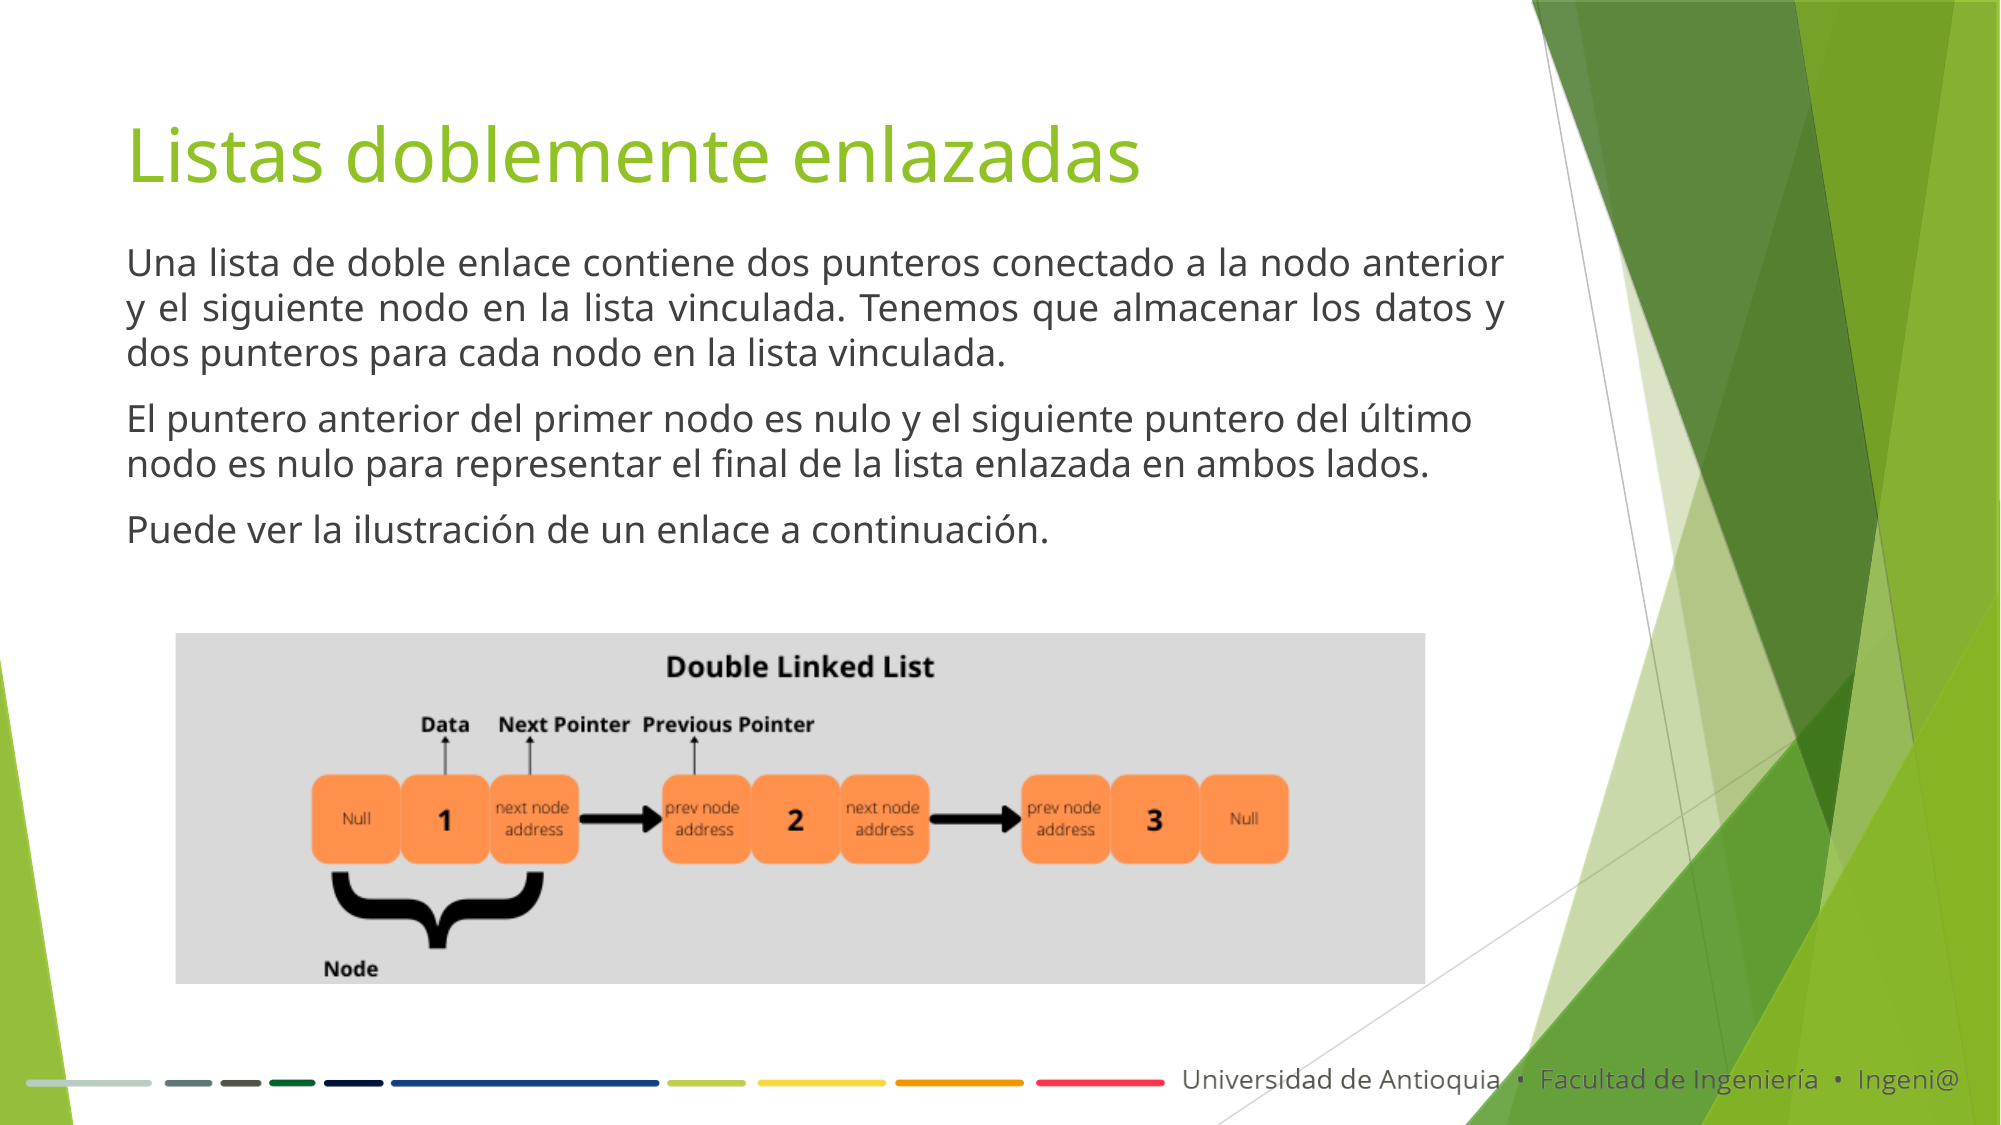

# Listas doblemente enlazadas
Una lista de doble enlace contiene dos punteros conectado a la nodo anterior y el siguiente nodo en la lista vinculada. Tenemos que almacenar los datos y dos punteros para cada nodo en la lista vinculada.
El puntero anterior del primer nodo es nulo y el siguiente puntero del último nodo es nulo para representar el final de la lista enlazada en ambos lados.
Puede ver la ilustración de un enlace a continuación.